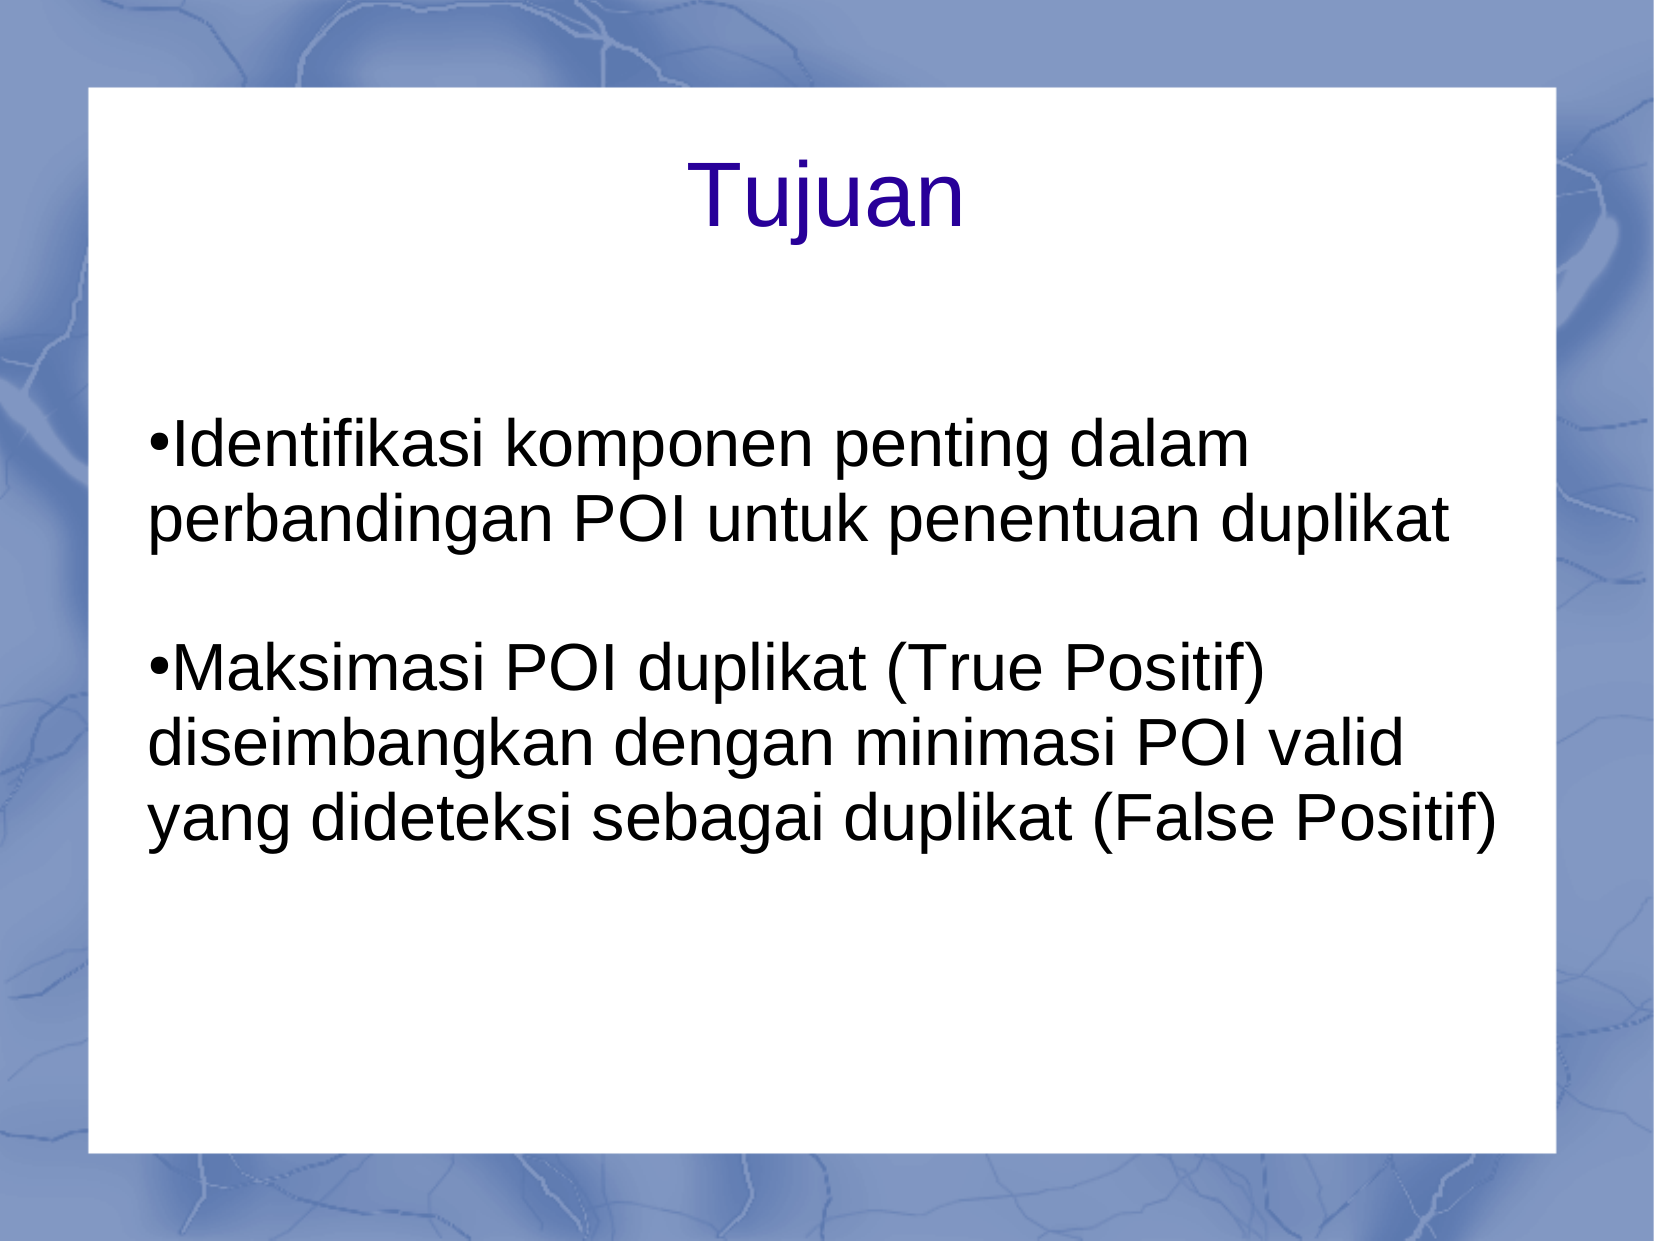

# Tujuan
Identifikasi komponen penting dalam perbandingan POI untuk penentuan duplikat
Maksimasi POI duplikat (True Positif) diseimbangkan dengan minimasi POI valid yang dideteksi sebagai duplikat (False Positif)